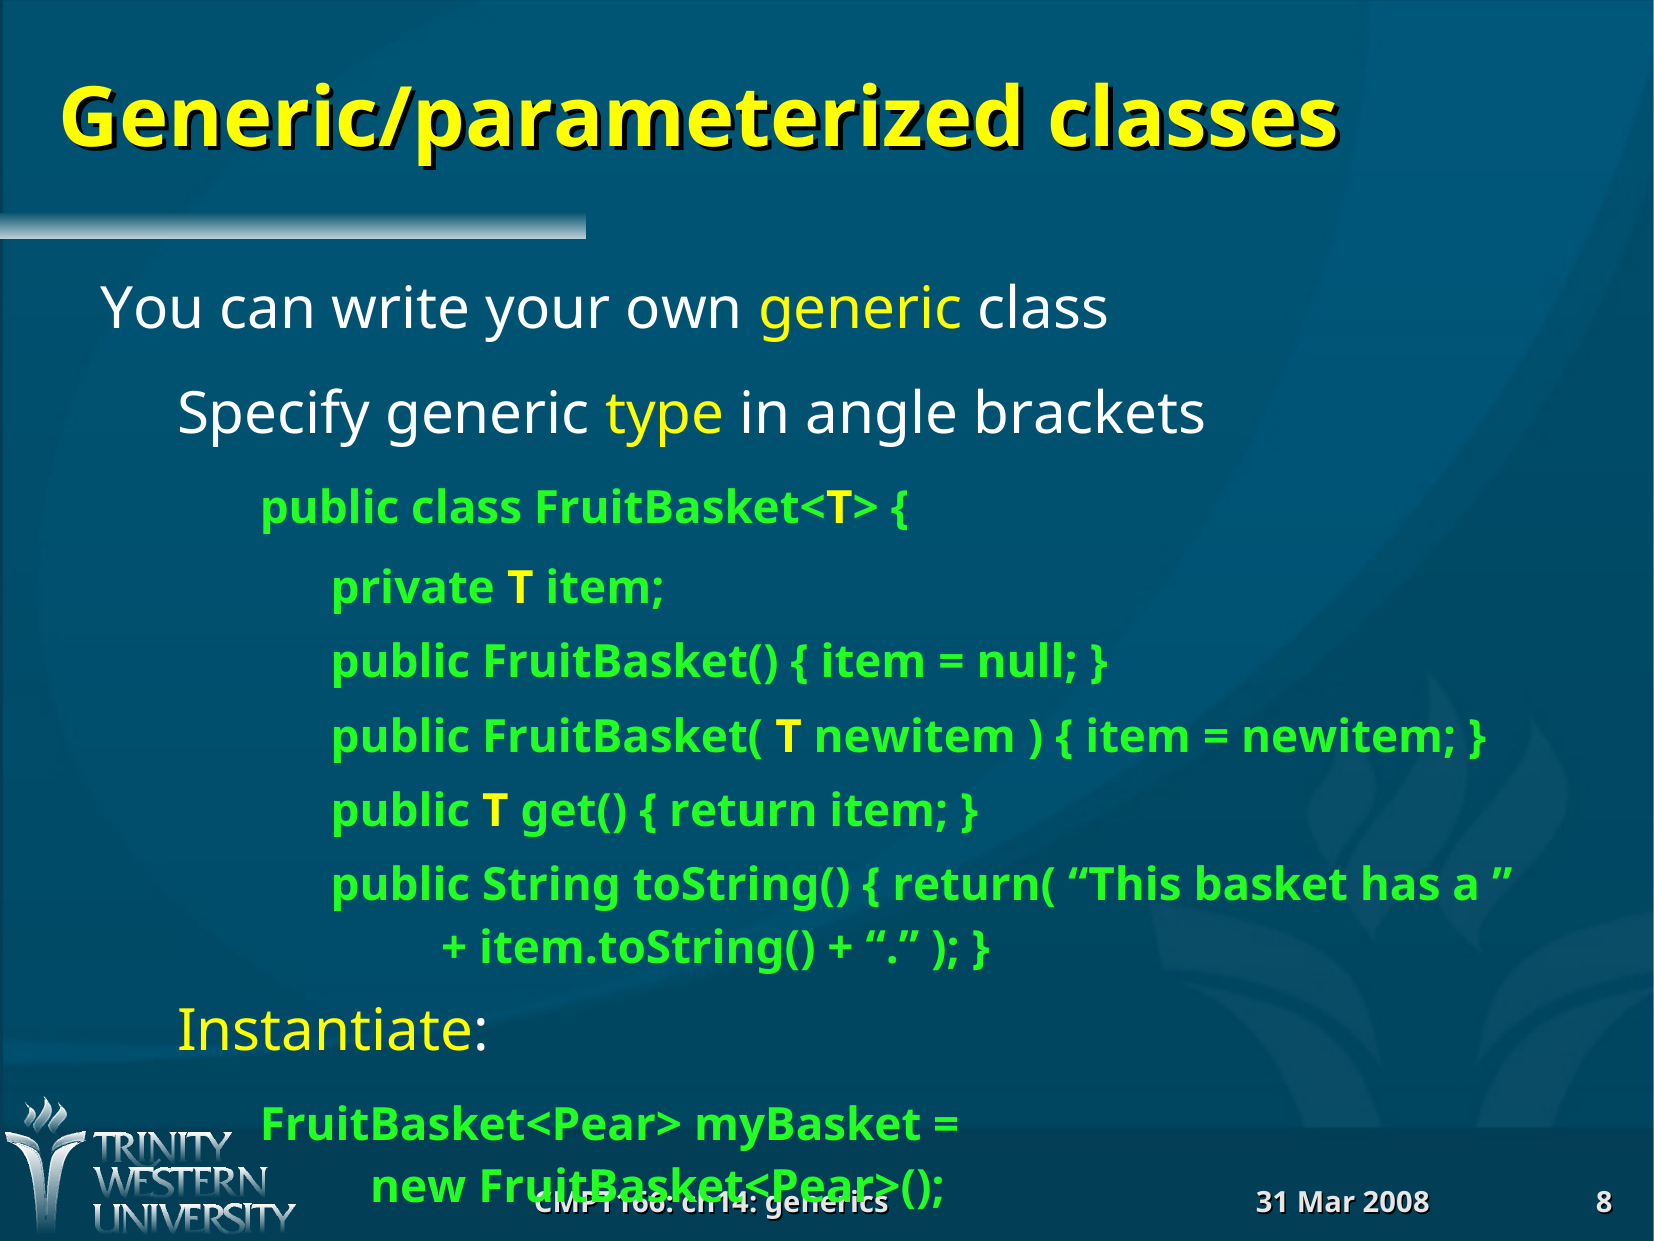

# Generic/parameterized classes
You can write your own generic class
Specify generic type in angle brackets
public class FruitBasket<T> {
private T item;
public FruitBasket() { item = null; }
public FruitBasket( T newitem ) { item = newitem; }
public T get() { return item; }
public String toString() { return( “This basket has a ”
	+ item.toString() + “.” ); }
Instantiate:
FruitBasket<Pear> myBasket =
	new FruitBasket<Pear>();
CMPT166: ch14: generics
31 Mar 2008
8